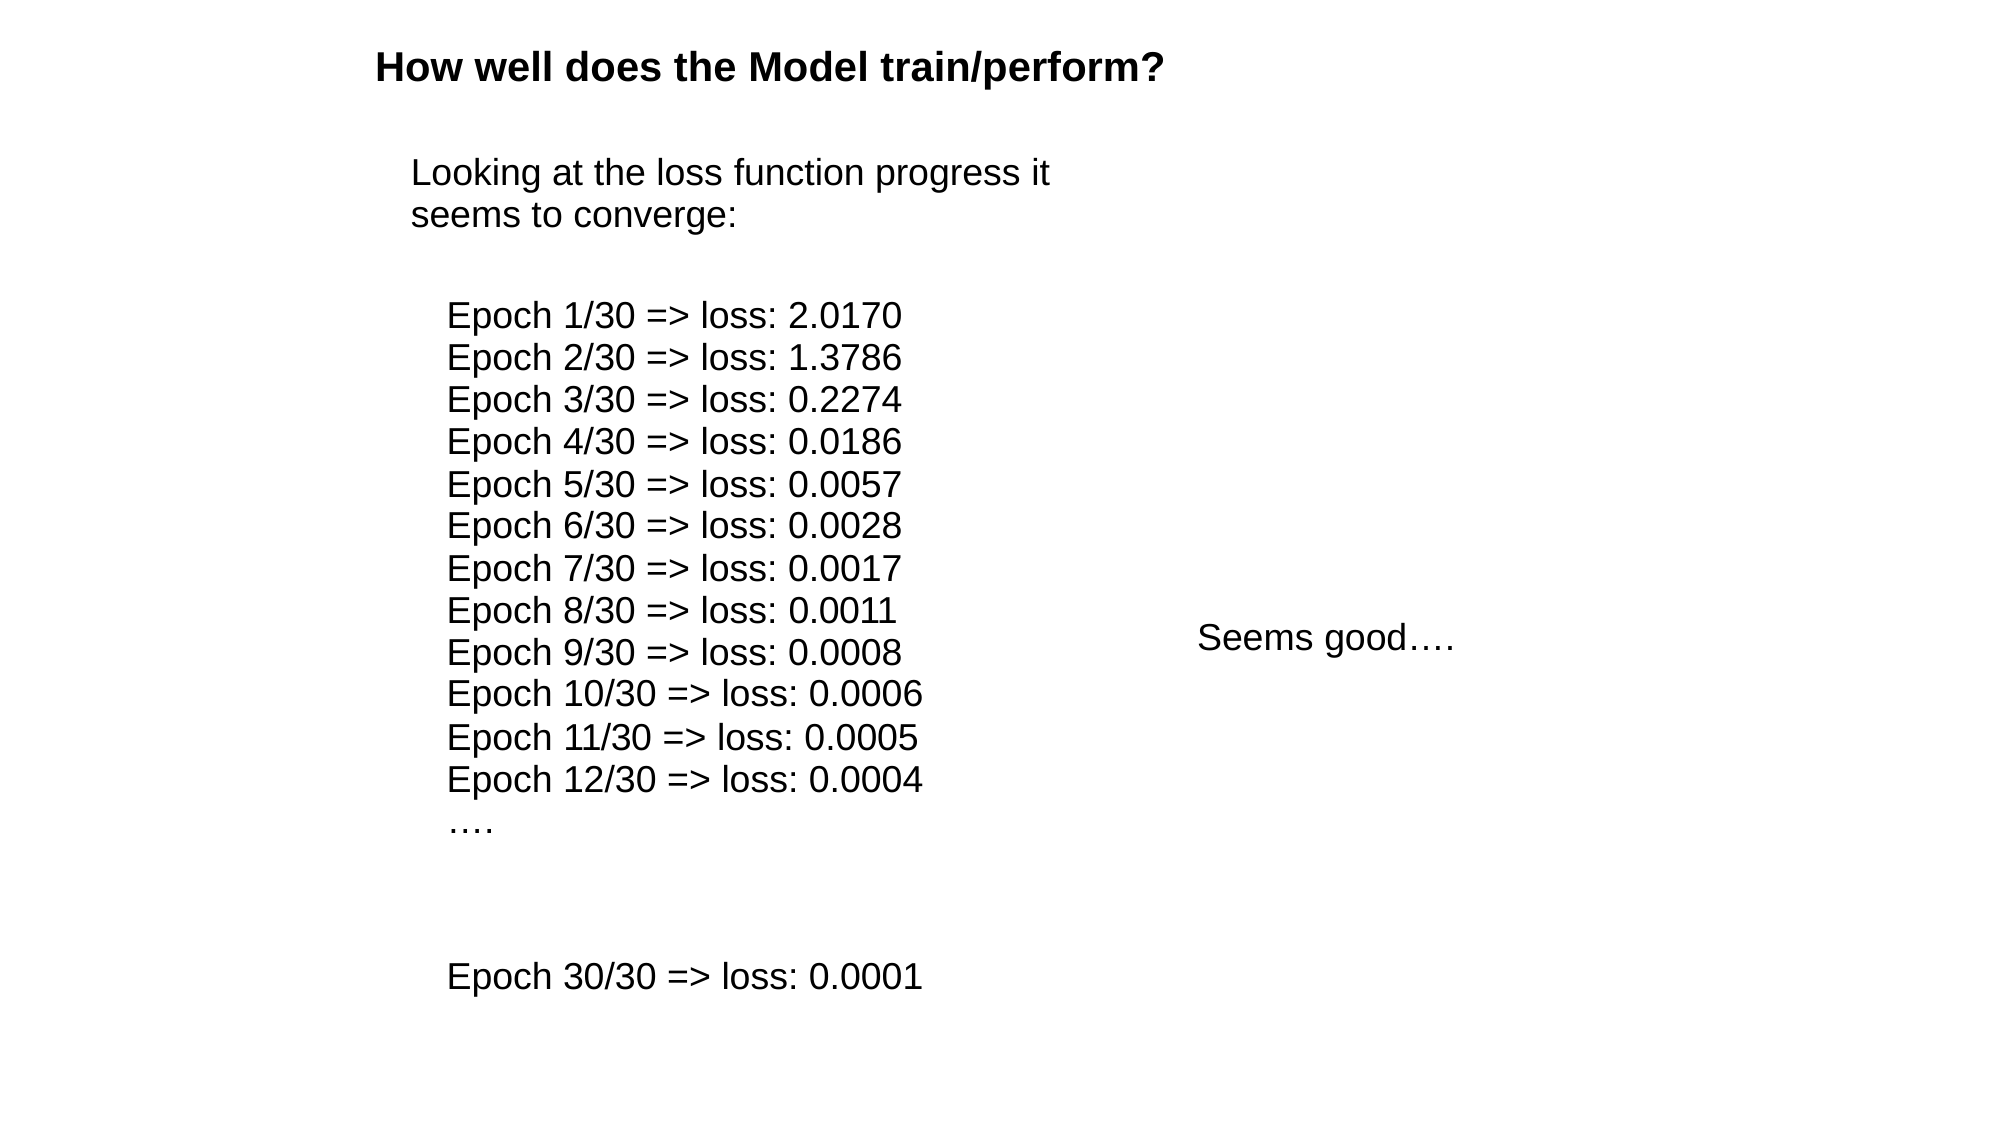

How well does the Model train/perform?
Looking at the loss function progress it
seems to converge:
Epoch 1/30 => loss: 2.0170
Epoch 2/30 => loss: 1.3786
Epoch 3/30 => loss: 0.2274
Epoch 4/30 => loss: 0.0186
Epoch 5/30 => loss: 0.0057
Epoch 6/30 => loss: 0.0028
Epoch 7/30 => loss: 0.0017
Epoch 8/30 => loss: 0.0011
Epoch 9/30 => loss: 0.0008
Epoch 10/30 => loss: 0.0006
Epoch 11/30 => loss: 0.0005
Epoch 12/30 => loss: 0.0004
….
Seems good….
Epoch 30/30 => loss: 0.0001